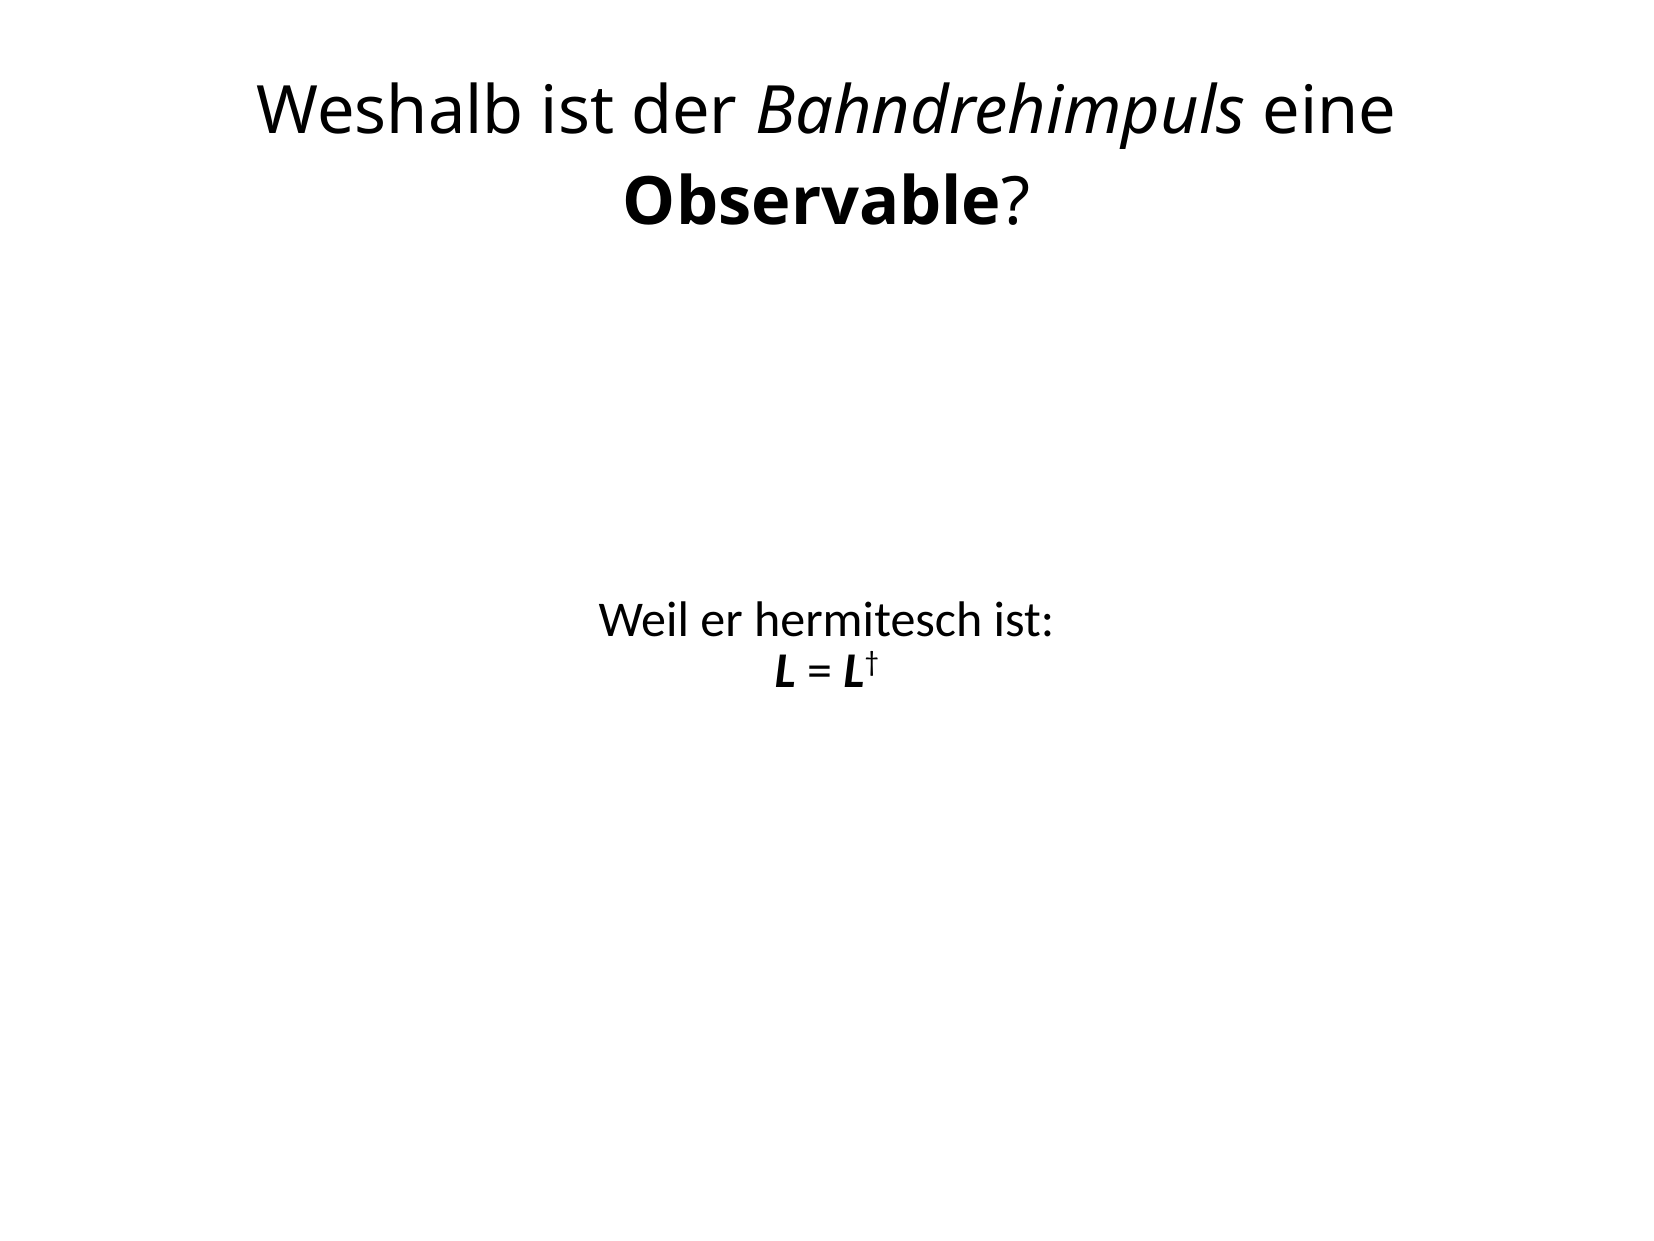

# Weshalb ist der Bahndrehimpuls eine Observable?
Weil er hermitesch ist:
L = L†